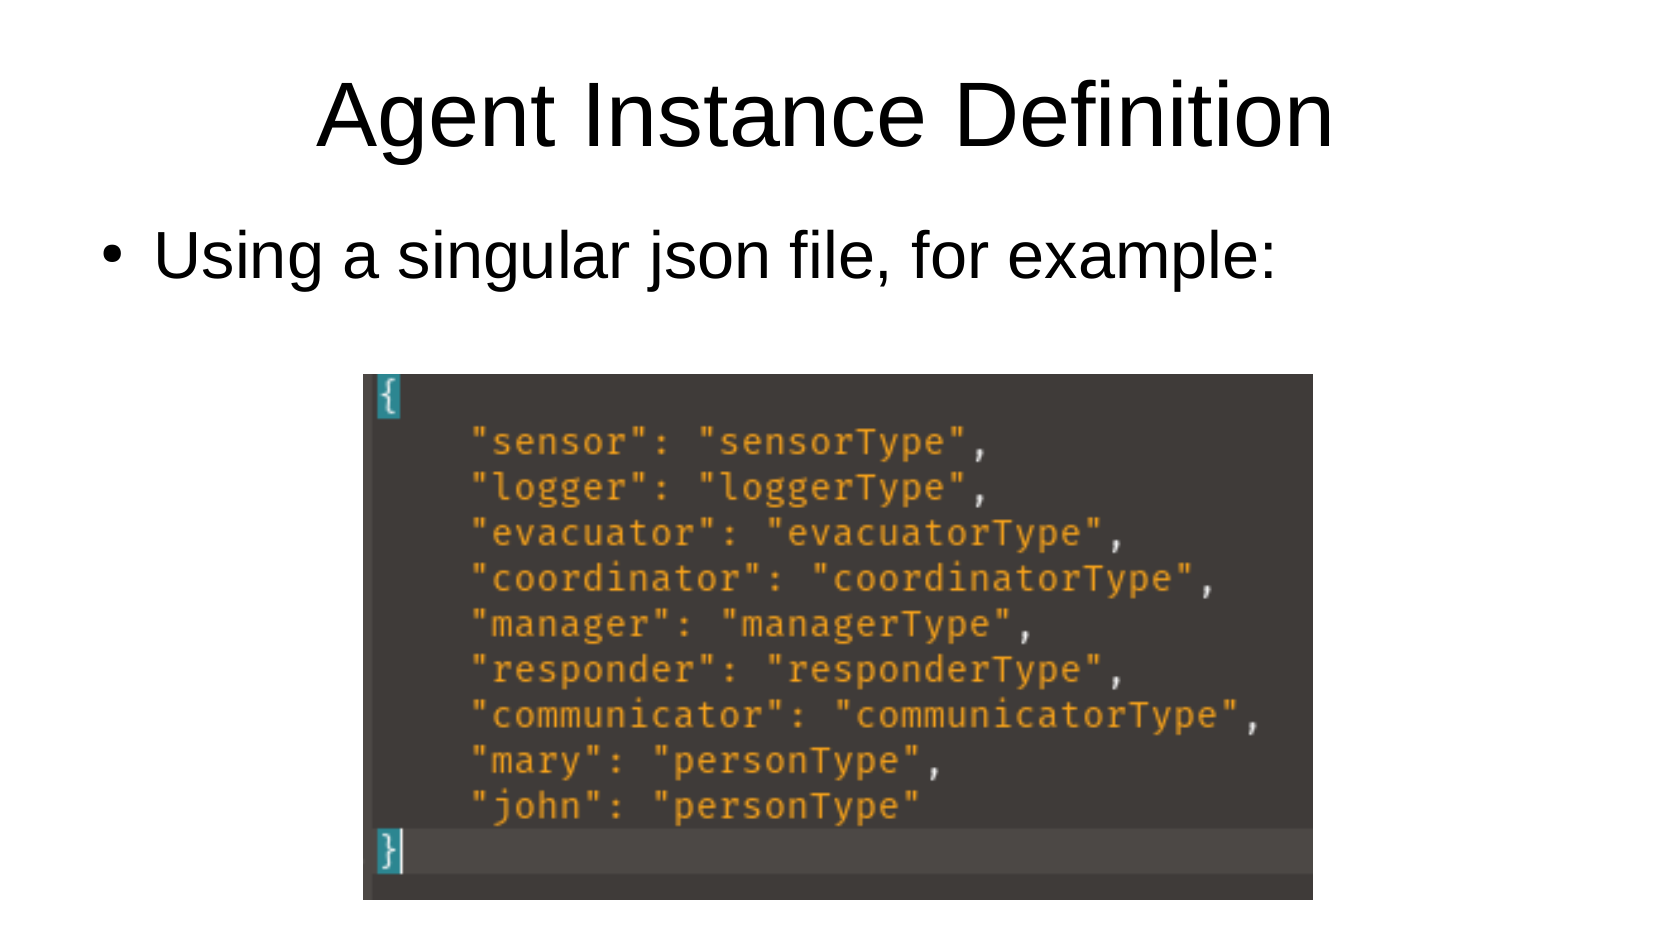

# Agent Instance Definition
Using a singular json file, for example: